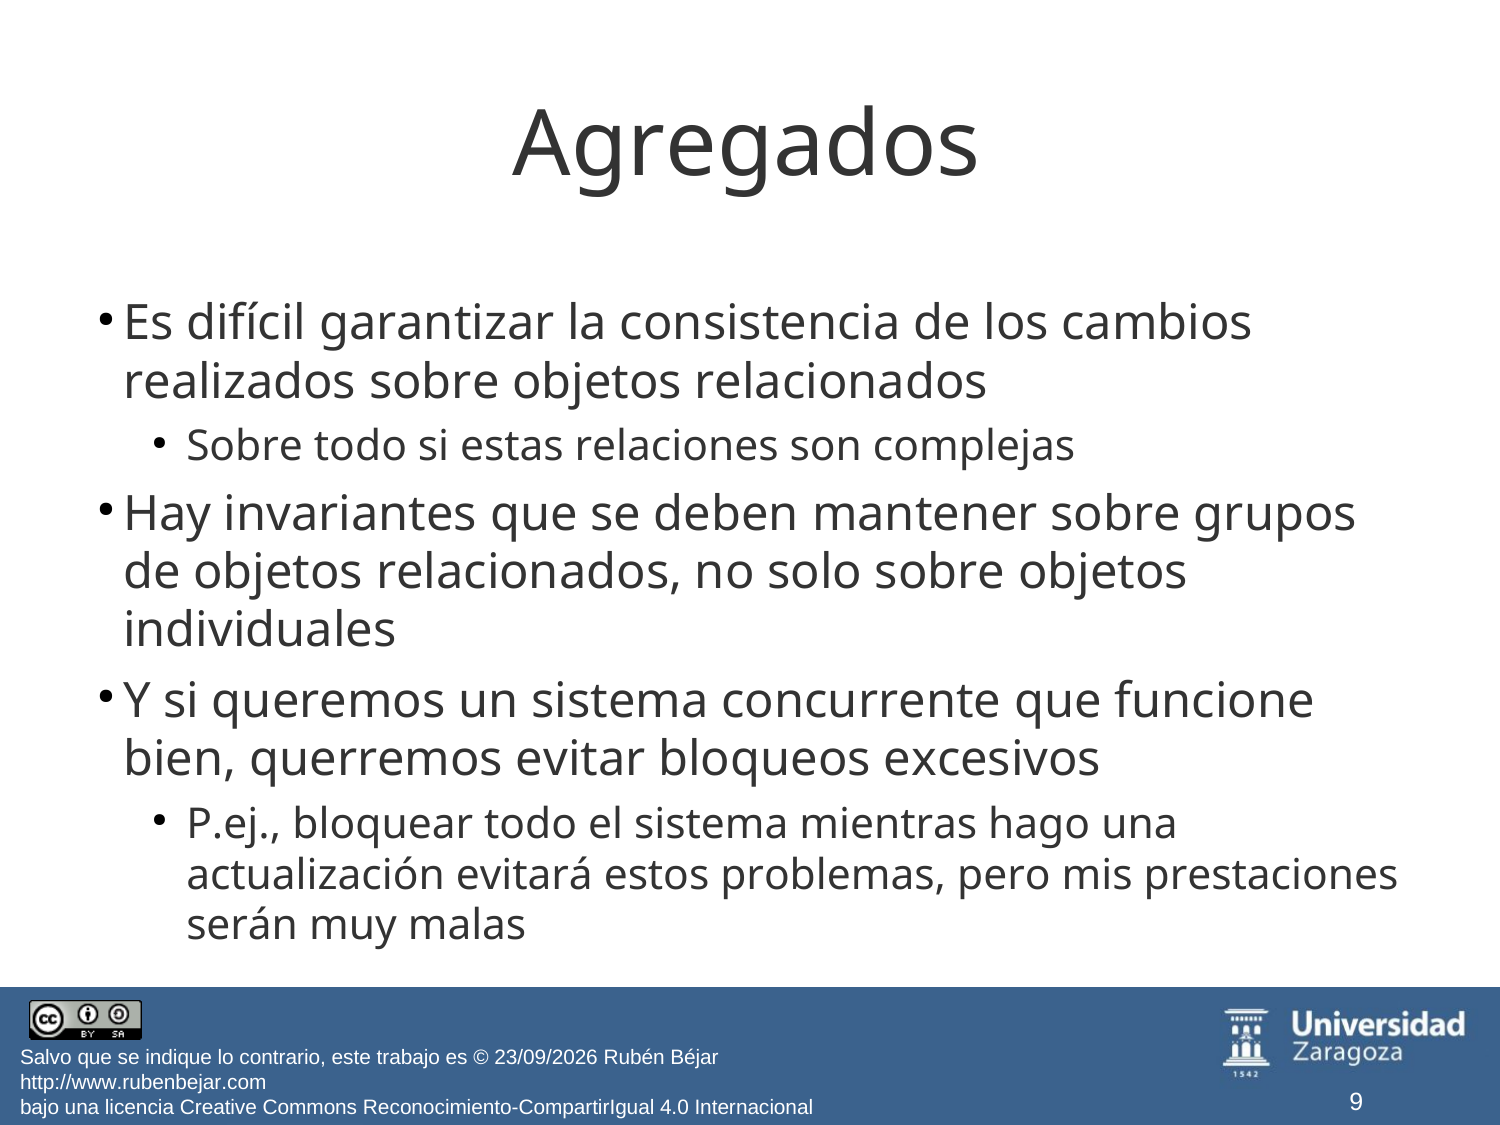

# Agregados
Es difícil garantizar la consistencia de los cambios realizados sobre objetos relacionados
Sobre todo si estas relaciones son complejas
Hay invariantes que se deben mantener sobre grupos de objetos relacionados, no solo sobre objetos individuales
Y si queremos un sistema concurrente que funcione bien, querremos evitar bloqueos excesivos
P.ej., bloquear todo el sistema mientras hago una actualización evitará estos problemas, pero mis prestaciones serán muy malas